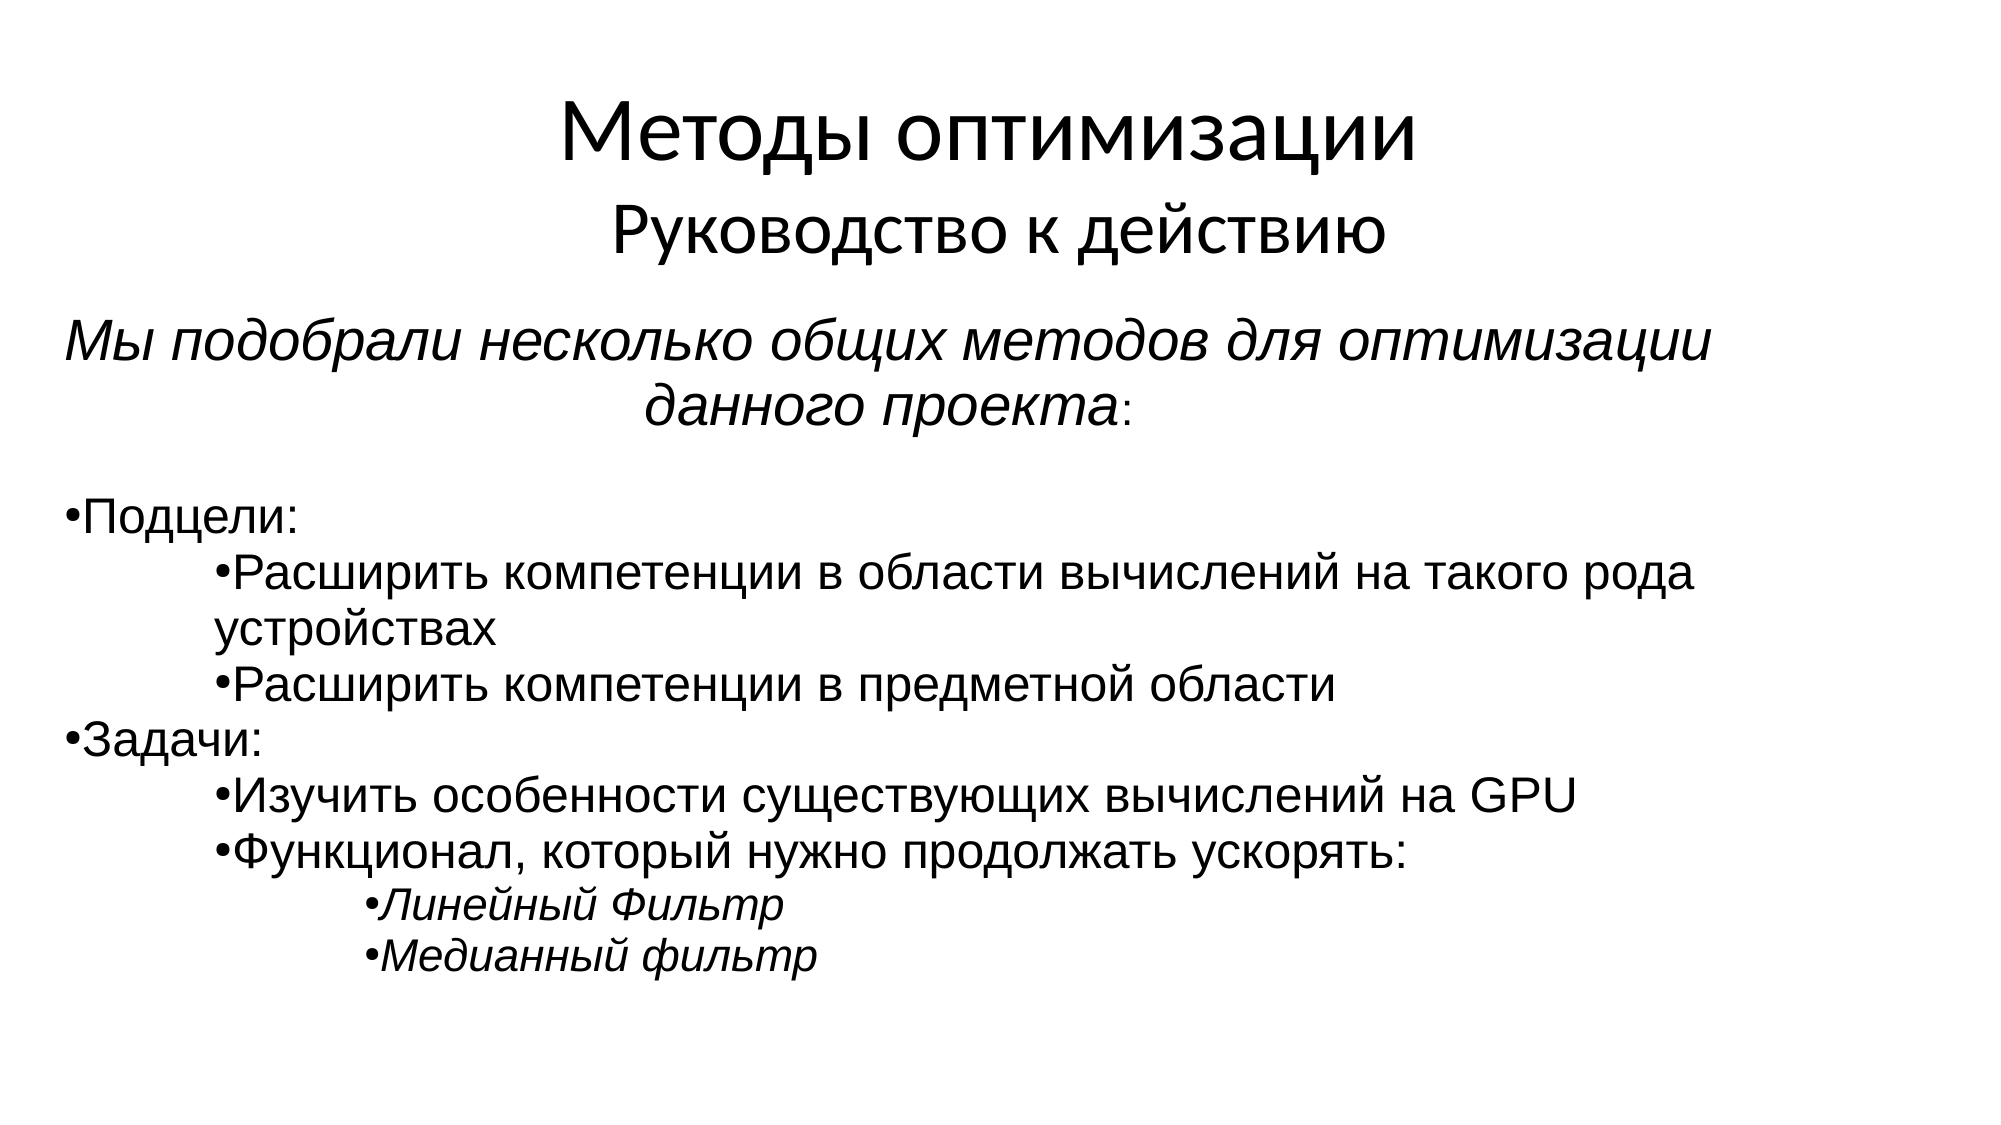

# Методы оптимизации Руководство к действию
Мы подобрали несколько общих методов для оптимизации данного проекта:
Подцели:
Расширить компетенции в области вычислений на такого рода устройствах
Расширить компетенции в предметной области
Задачи:
Изучить особенности существующих вычислений на GPU
Функционал, который нужно продолжать ускорять:
Линейный Фильтр
Медианный фильтр